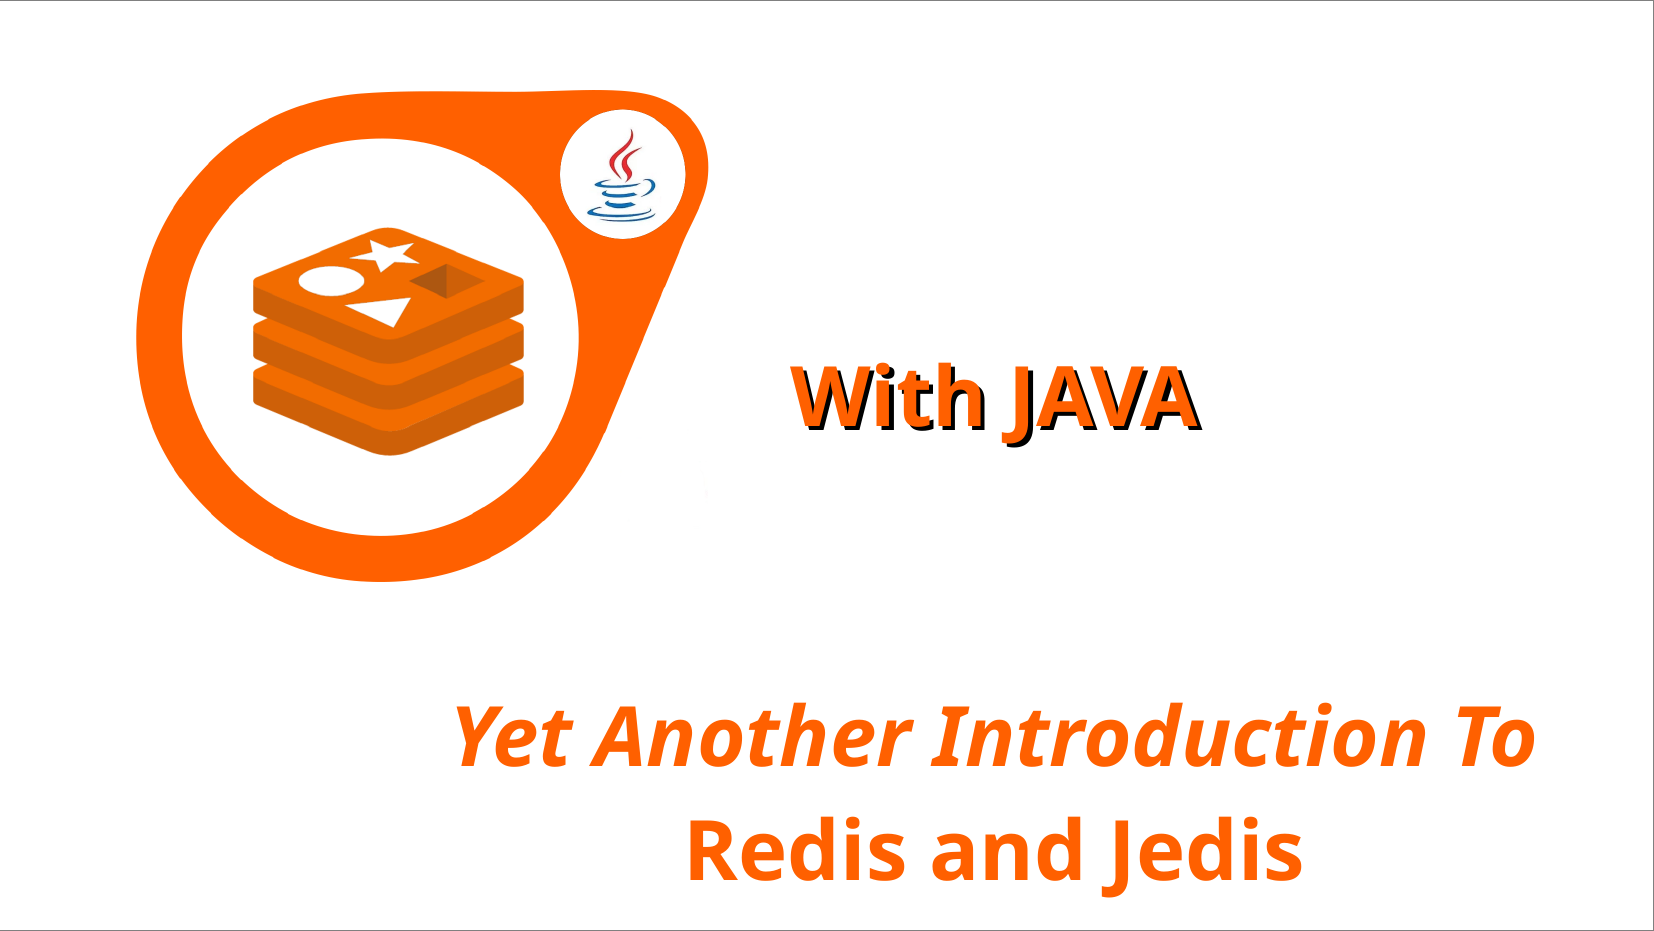

#
With JAVA
Yet Another Introduction To
Redis and Jedis